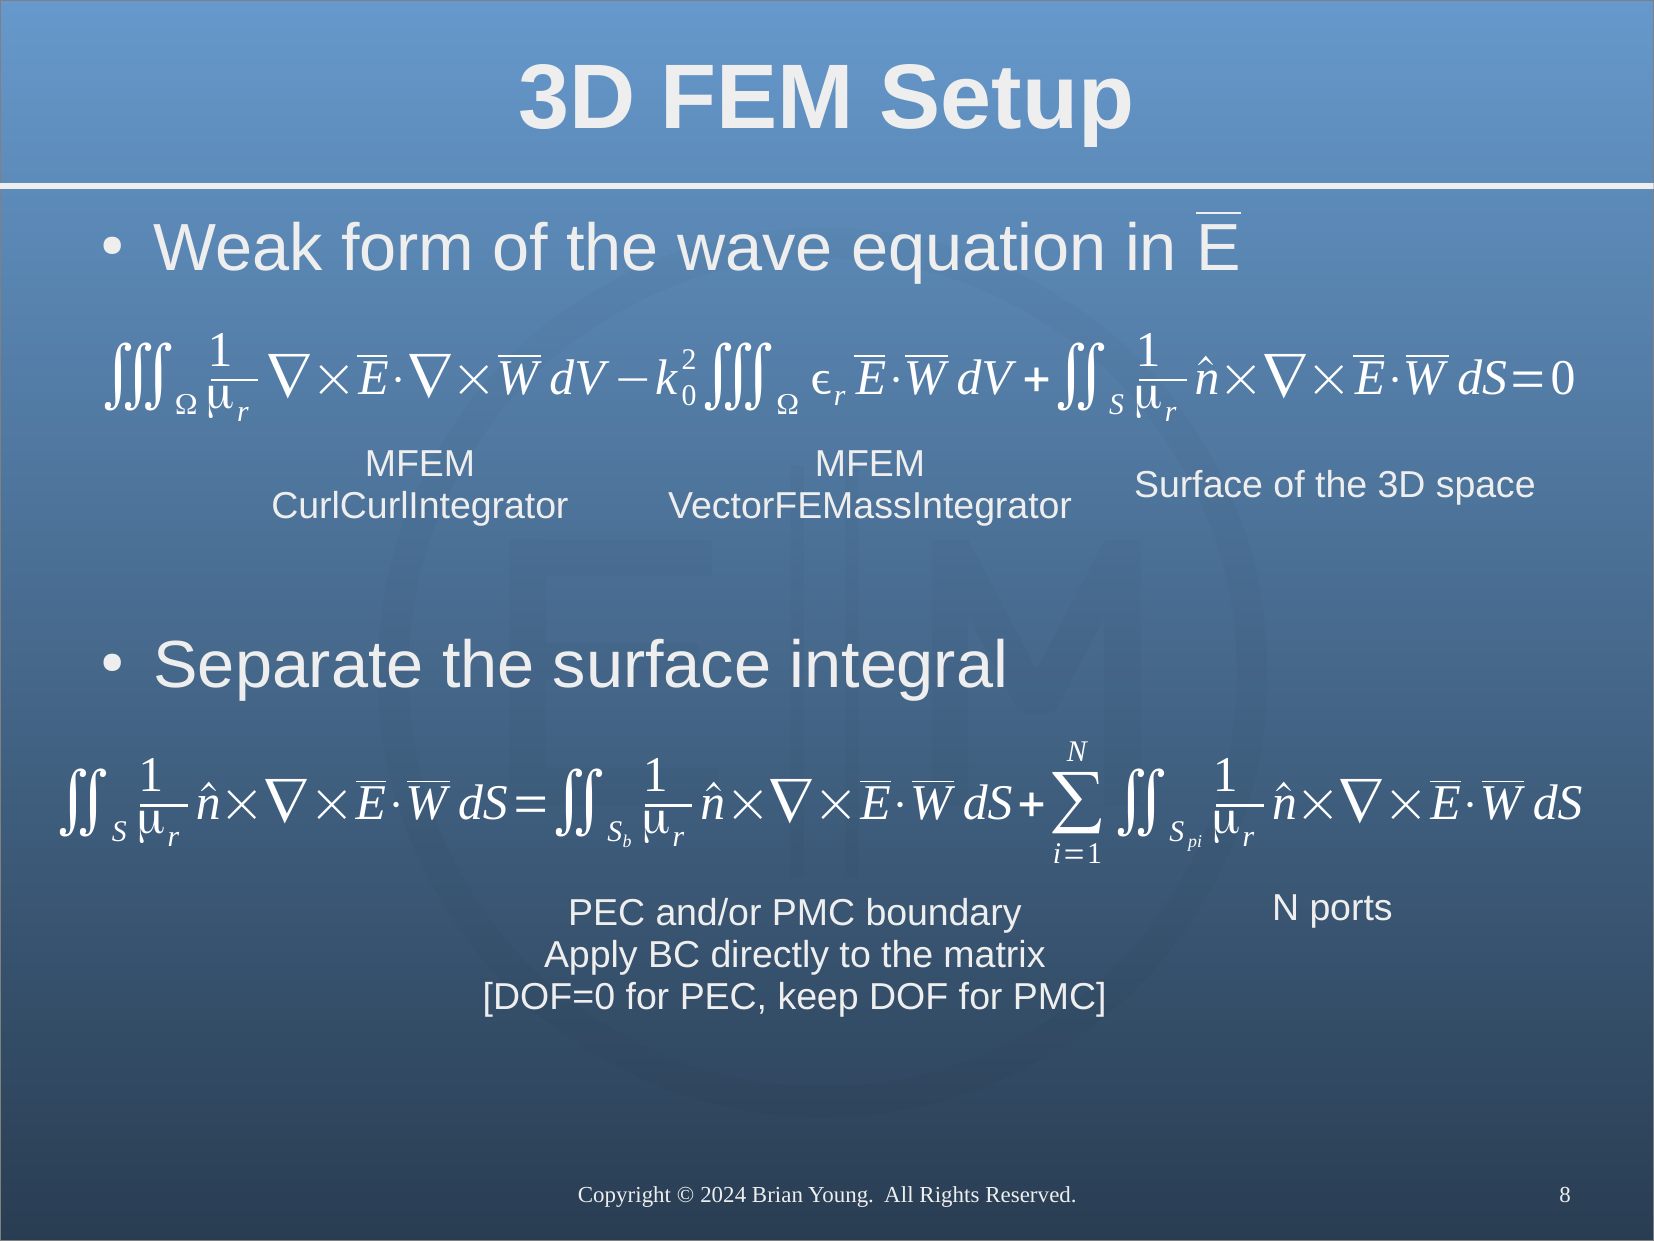

# 3D FEM Setup
Weak form of the wave equation in E
Separate the surface integral
MFEM
CurlCurlIntegrator
MFEM
VectorFEMassIntegrator
Surface of the 3D space
N ports
PEC and/or PMC boundary
Apply BC directly to the matrix
[DOF=0 for PEC, keep DOF for PMC]
8